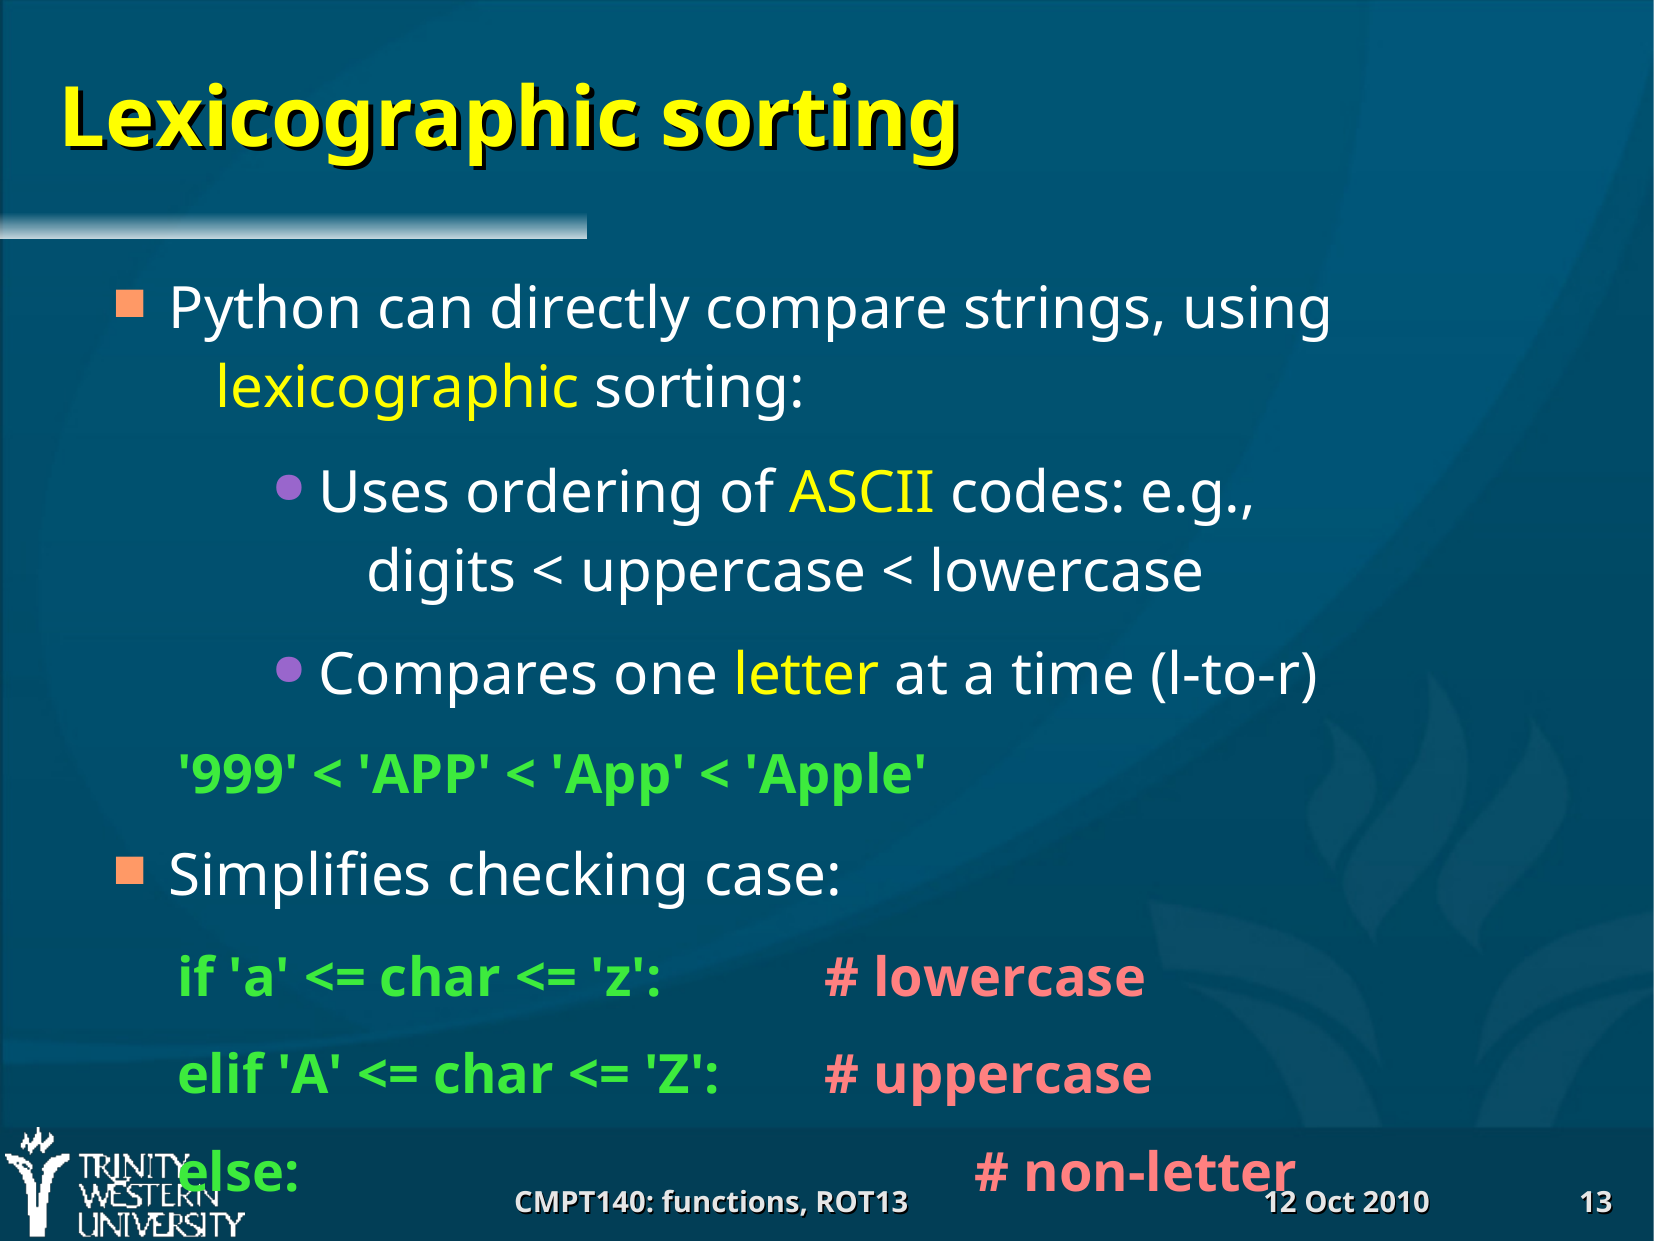

# Lexicographic sorting
Python can directly compare strings, using lexicographic sorting:
Uses ordering of ASCII codes: e.g.,
digits < uppercase < lowercase
Compares one letter at a time (l-to-r)
'999' < 'APP' < 'App' < 'Apple'
Simplifies checking case:
if 'a' <= char <= 'z':			# lowercase
elif 'A' <= char <= 'Z':		# uppercase
else:									# non-letter
CMPT140: functions, ROT13
12 Oct 2010
13